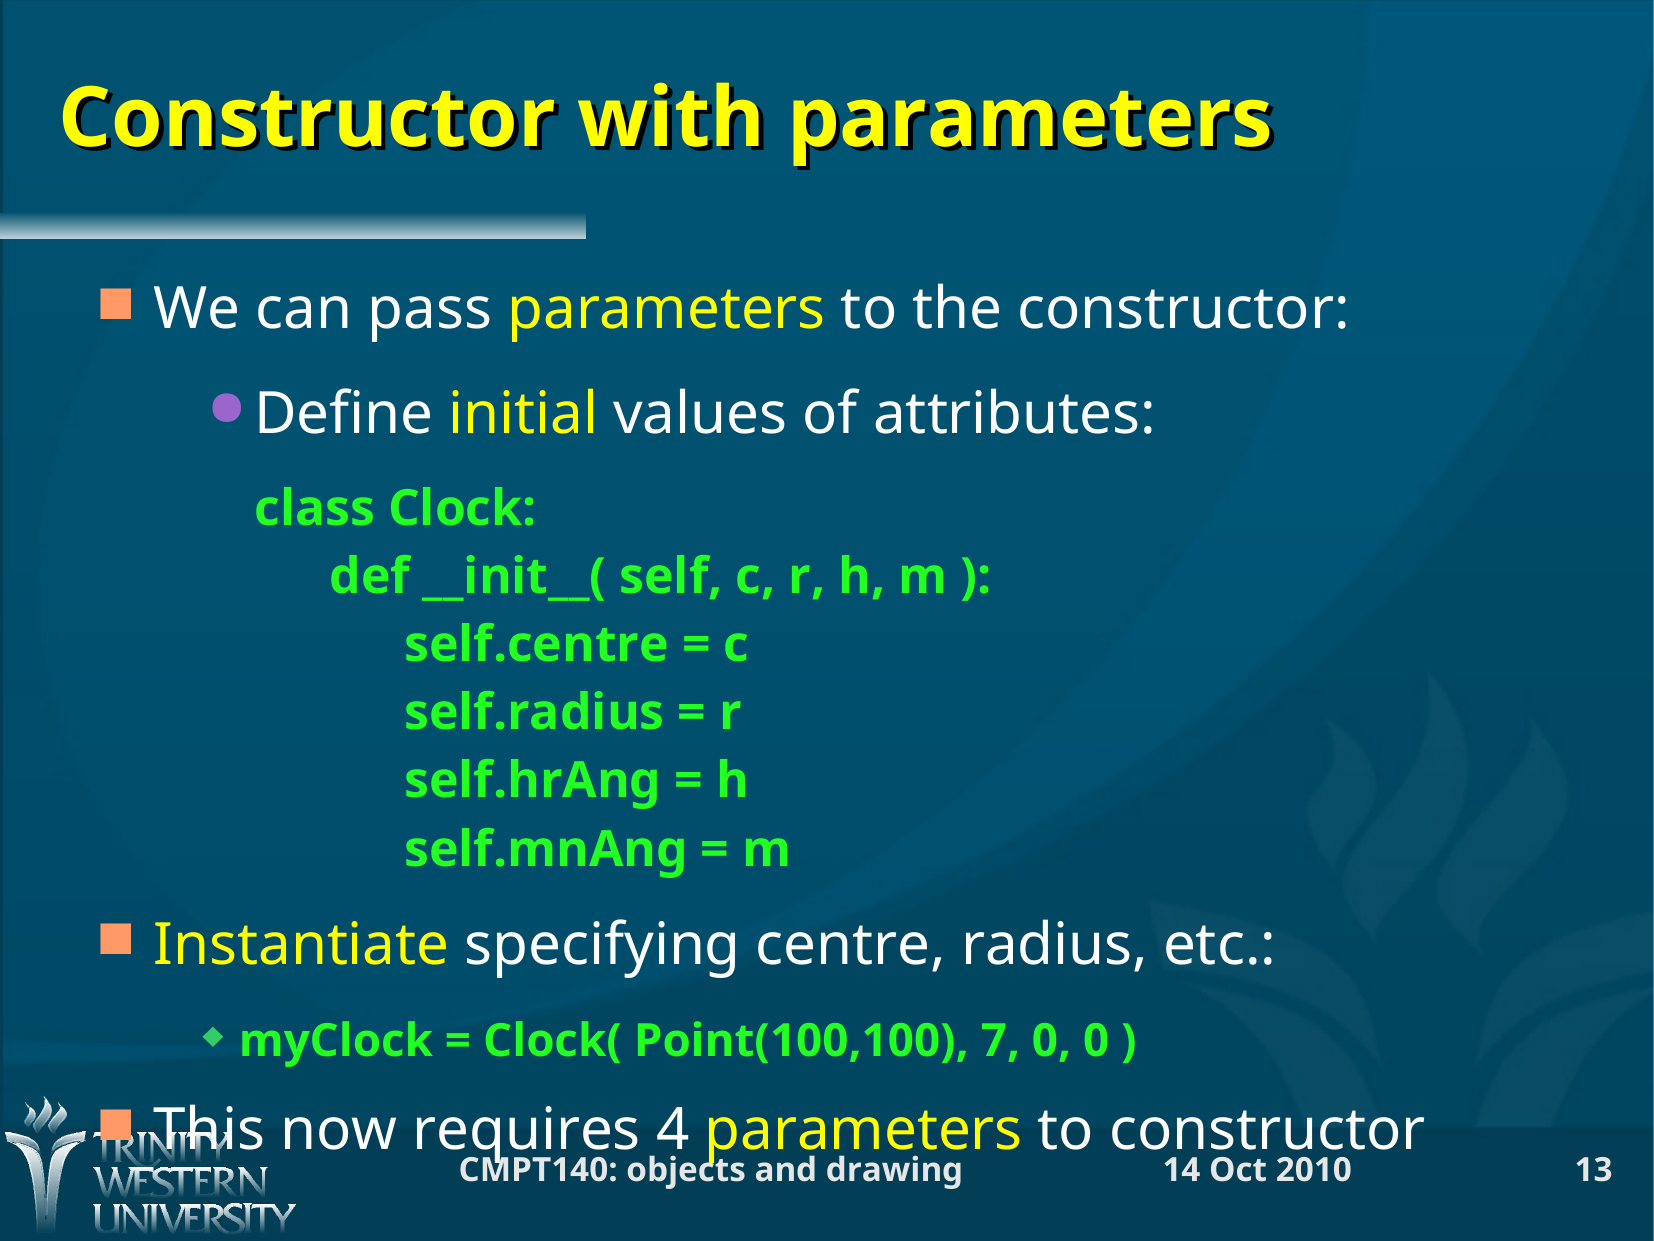

# Constructor with parameters
We can pass parameters to the constructor:
Define initial values of attributes:
class Clock:
	def __init__( self, c, r, h, m ):
		self.centre = c
		self.radius = r
		self.hrAng = h
		self.mnAng = m
Instantiate specifying centre, radius, etc.:
myClock = Clock( Point(100,100), 7, 0, 0 )
This now requires 4 parameters to constructor
CMPT140: objects and drawing
14 Oct 2010
13